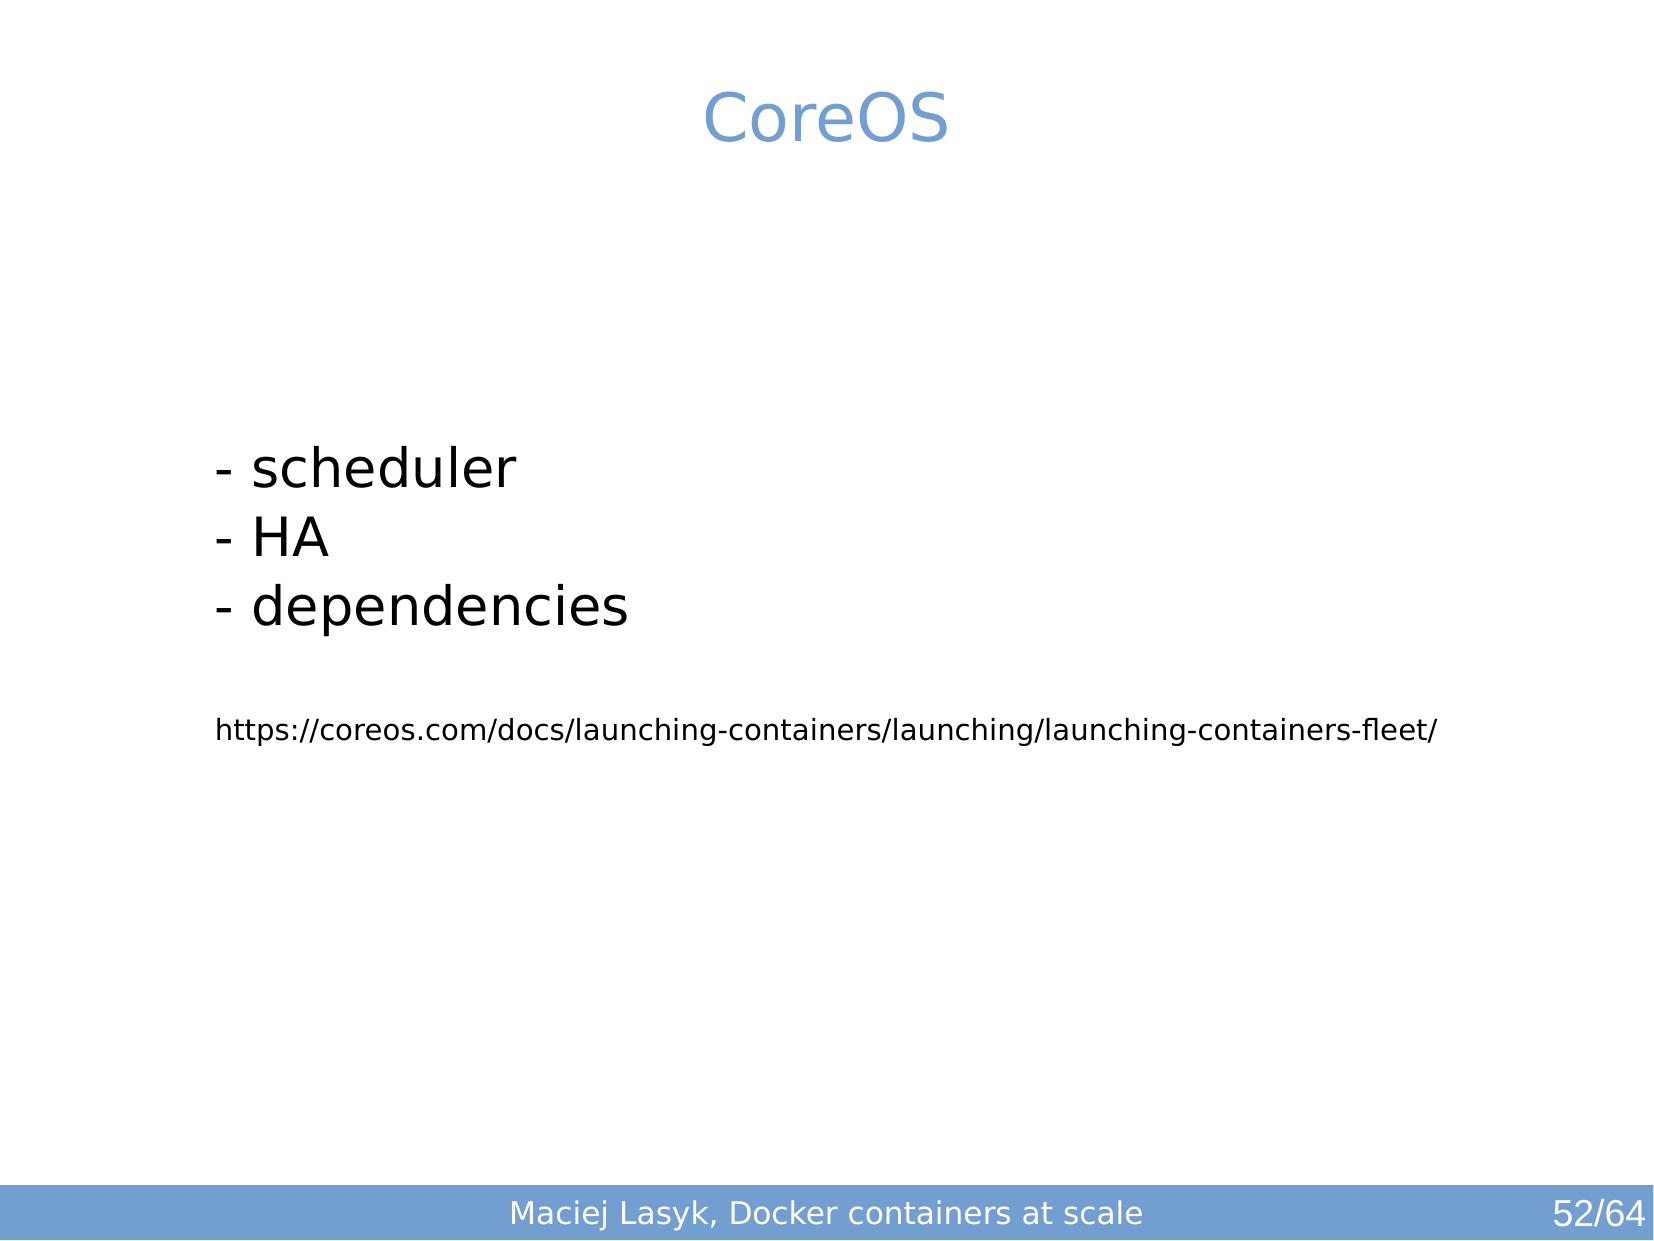

CoreOS
- scheduler
- HA
- dependencies
https://coreos.com/docs/launching-containers/launching/launching-containers-fleet/
 52/64
Maciej Lasyk, Docker containers at scale